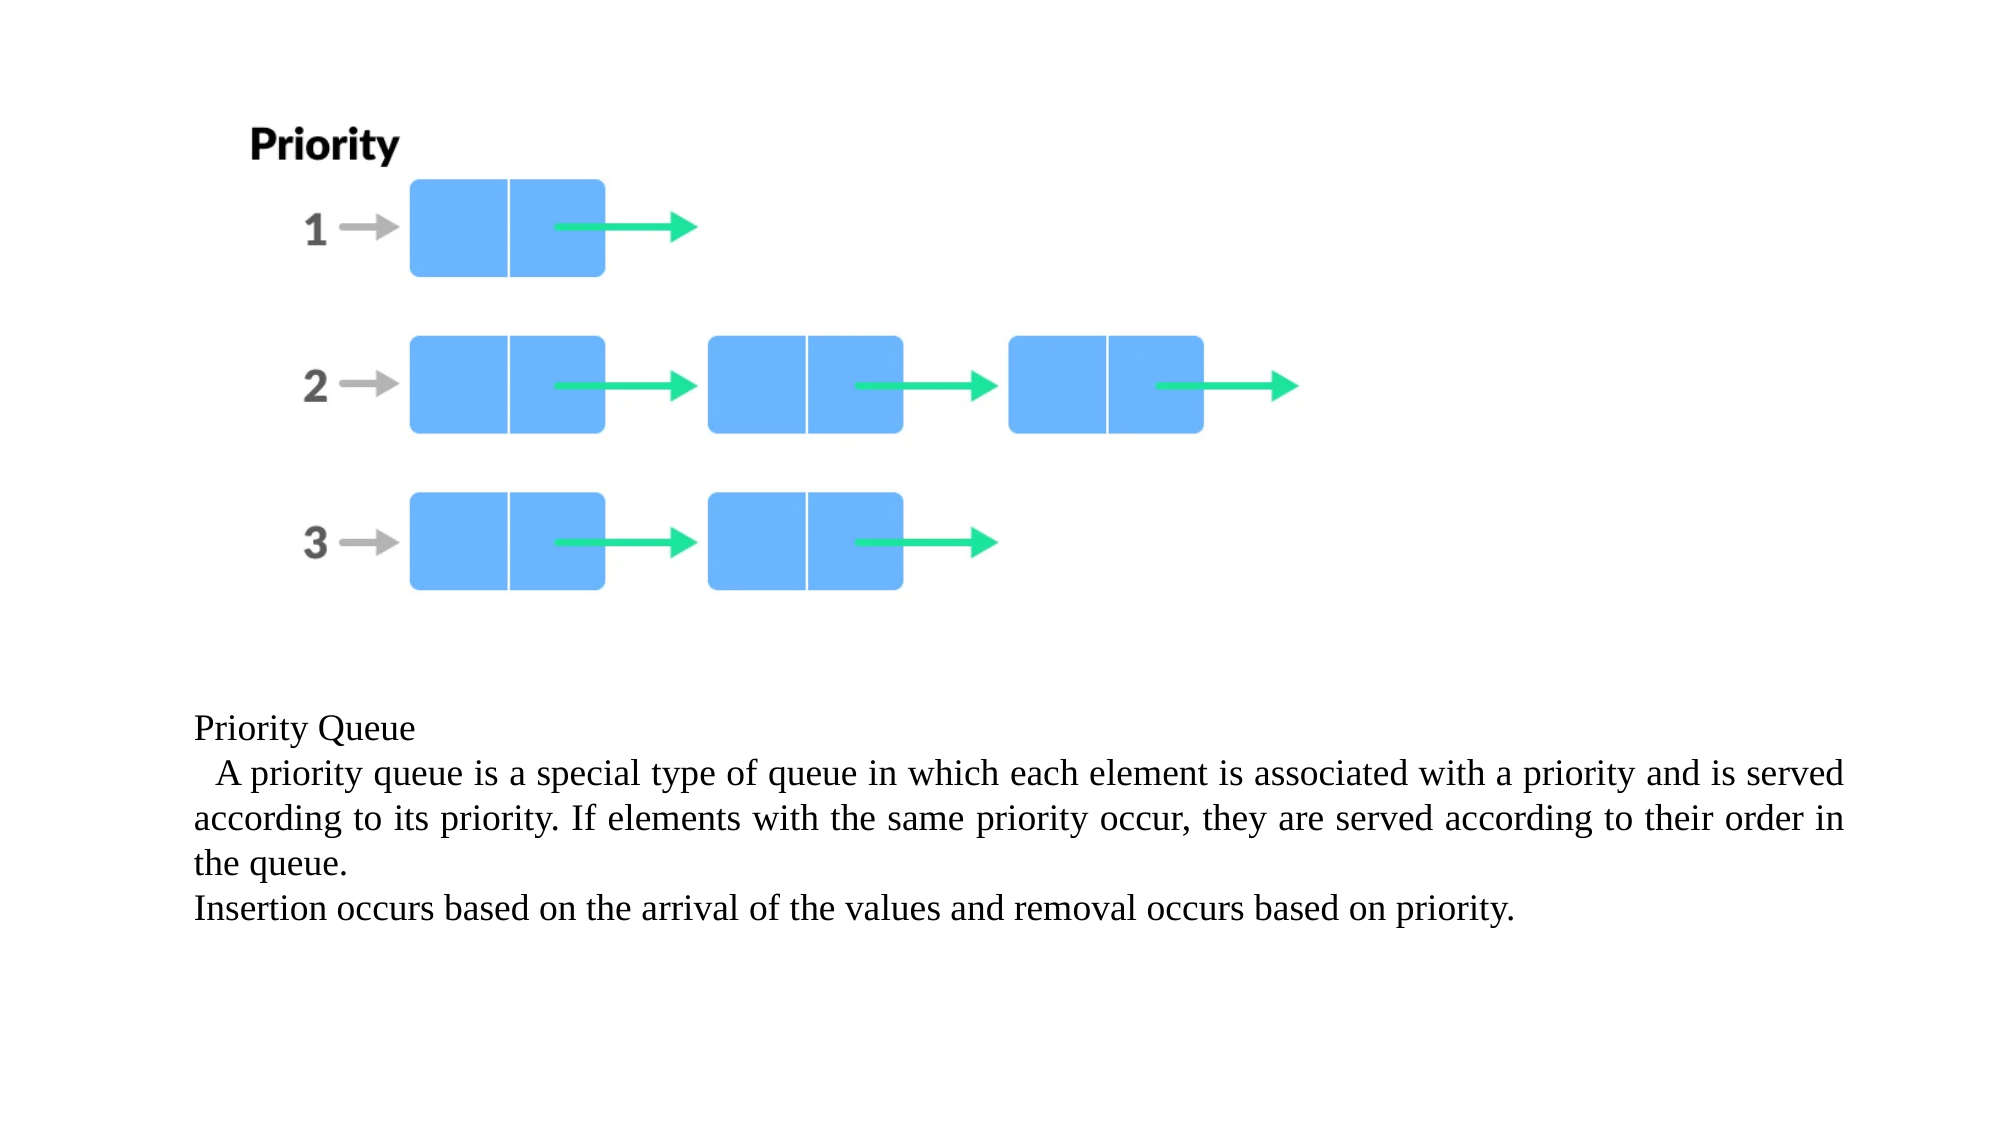

Priority Queue
 A priority queue is a special type of queue in which each element is associated with a priority and is served according to its priority. If elements with the same priority occur, they are served according to their order in the queue.
Insertion occurs based on the arrival of the values and removal occurs based on priority.